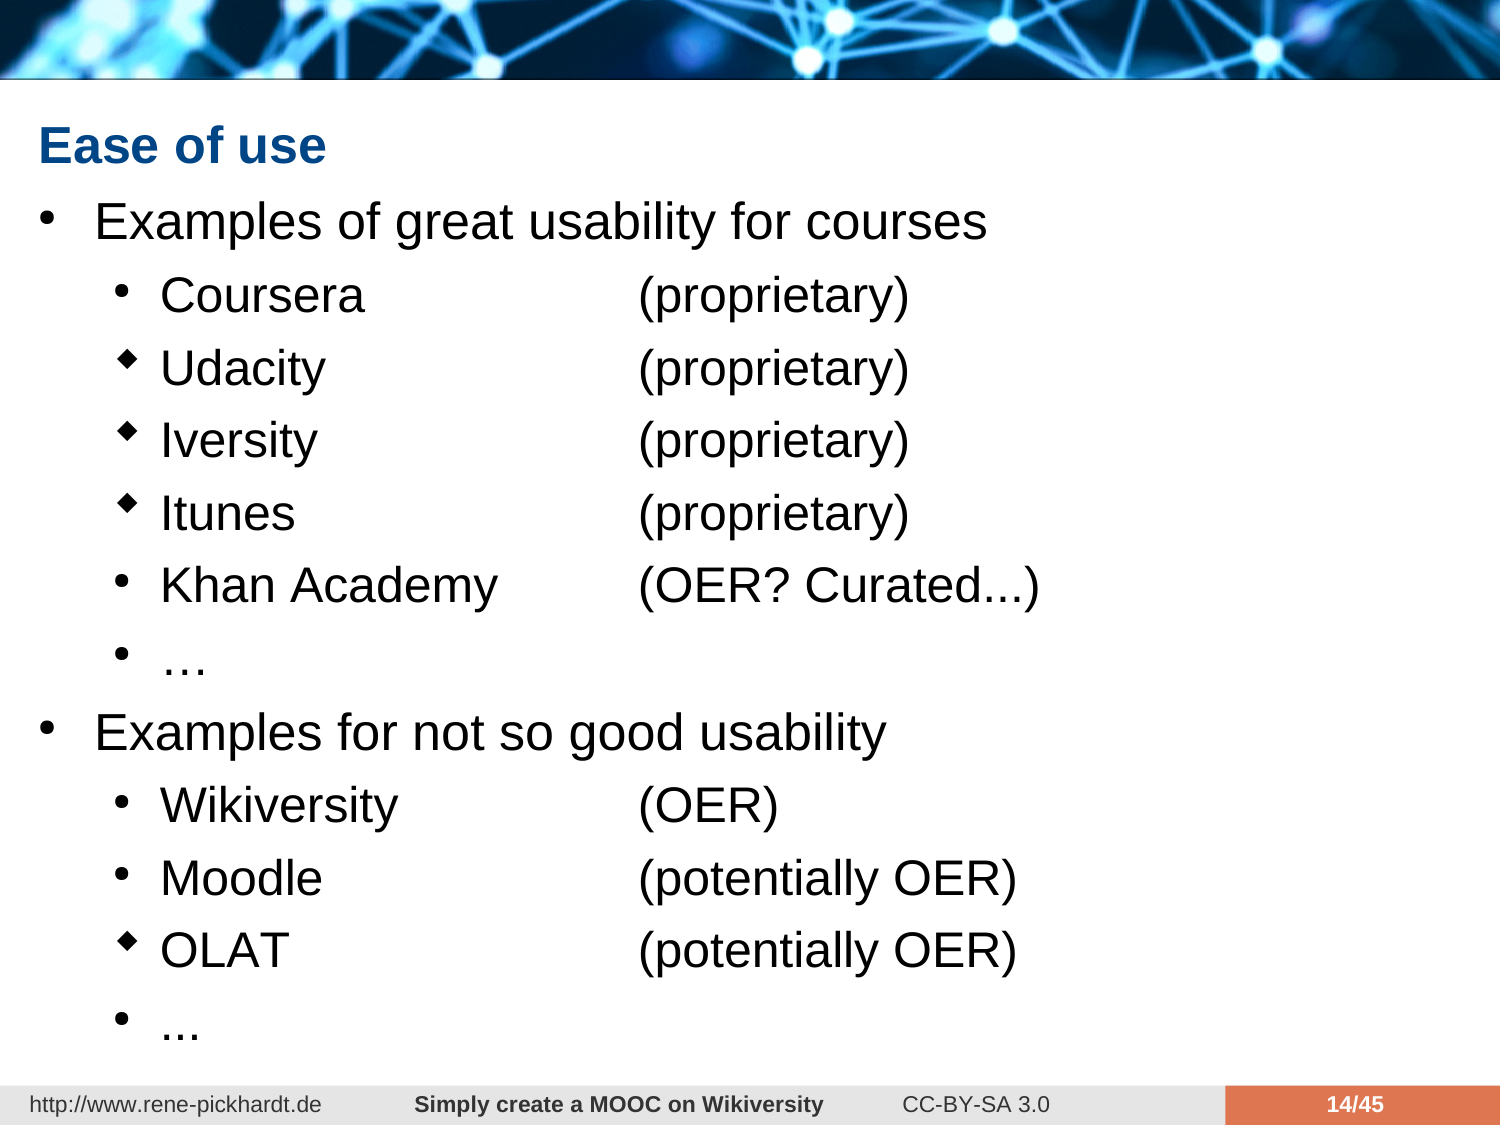

# Ease of use
Examples of great usability for courses
Coursera		(proprietary)
Udacity			(proprietary)
Iversity			(proprietary)
Itunes			(proprietary)
Khan Academy 	(OER? Curated...)
…
Examples for not so good usability
Wikiversity		(OER)
Moodle			(potentially OER)
OLAT			(potentially OER)
...